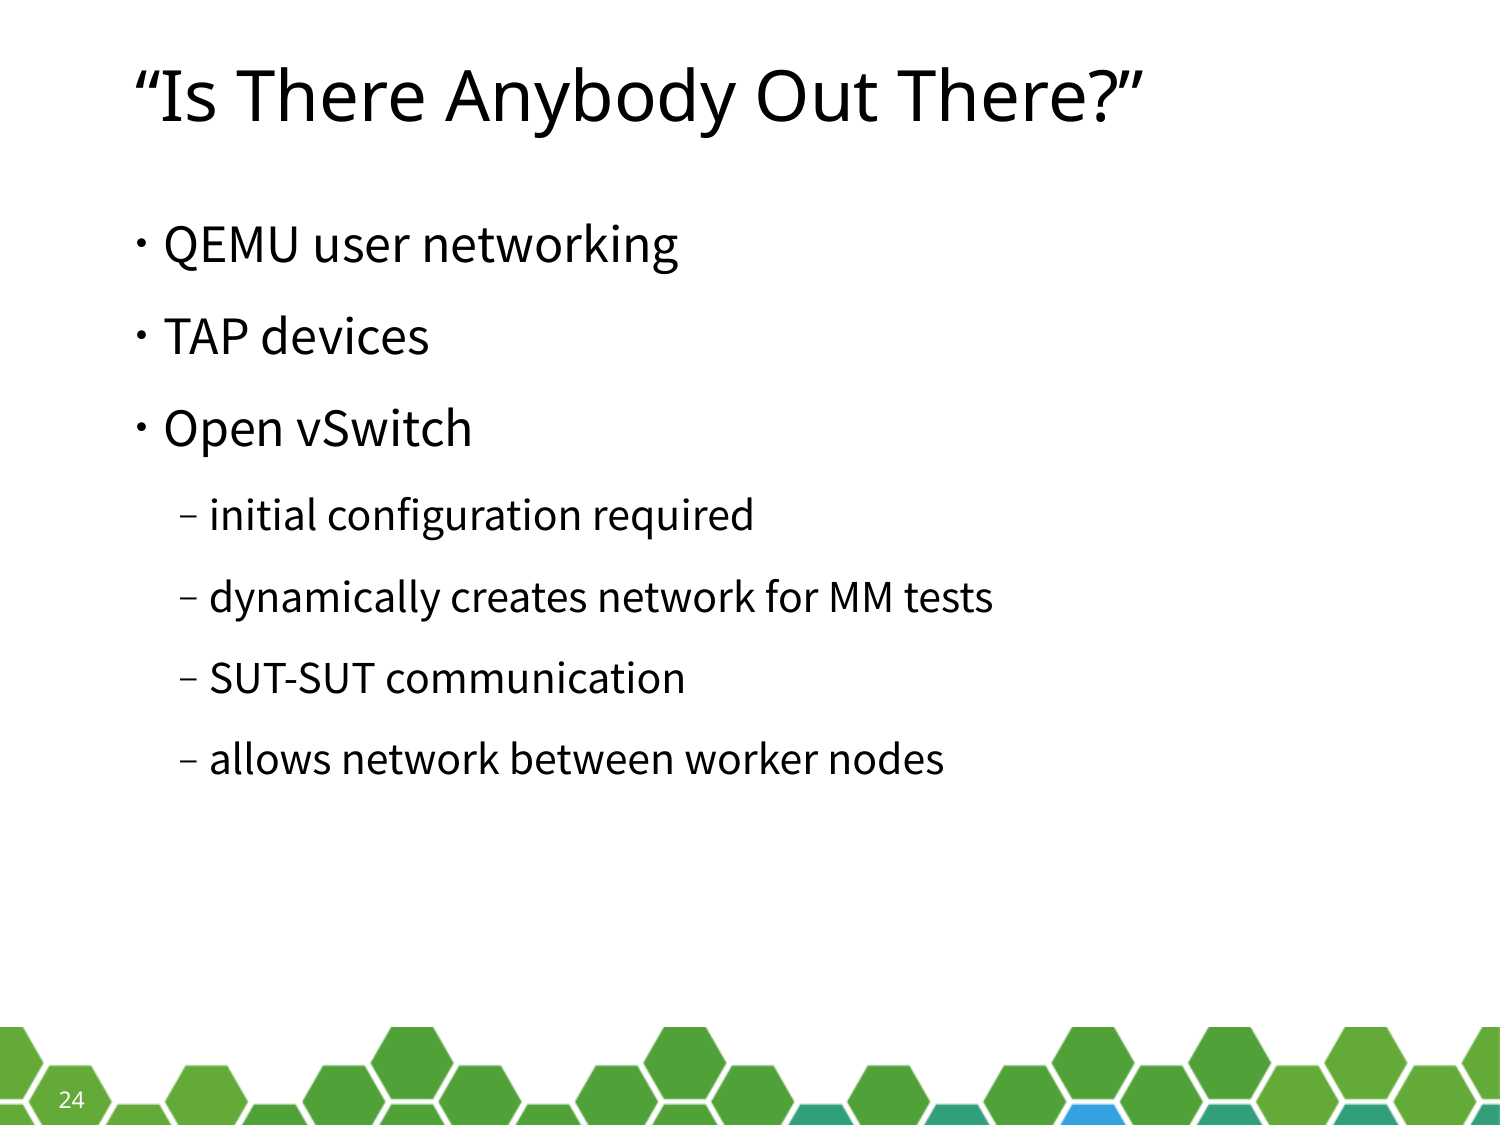

# “Is There Anybody Out There?”
QEMU user networking
TAP devices
Open vSwitch
initial configuration required
dynamically creates network for MM tests
SUT-SUT communication
allows network between worker nodes